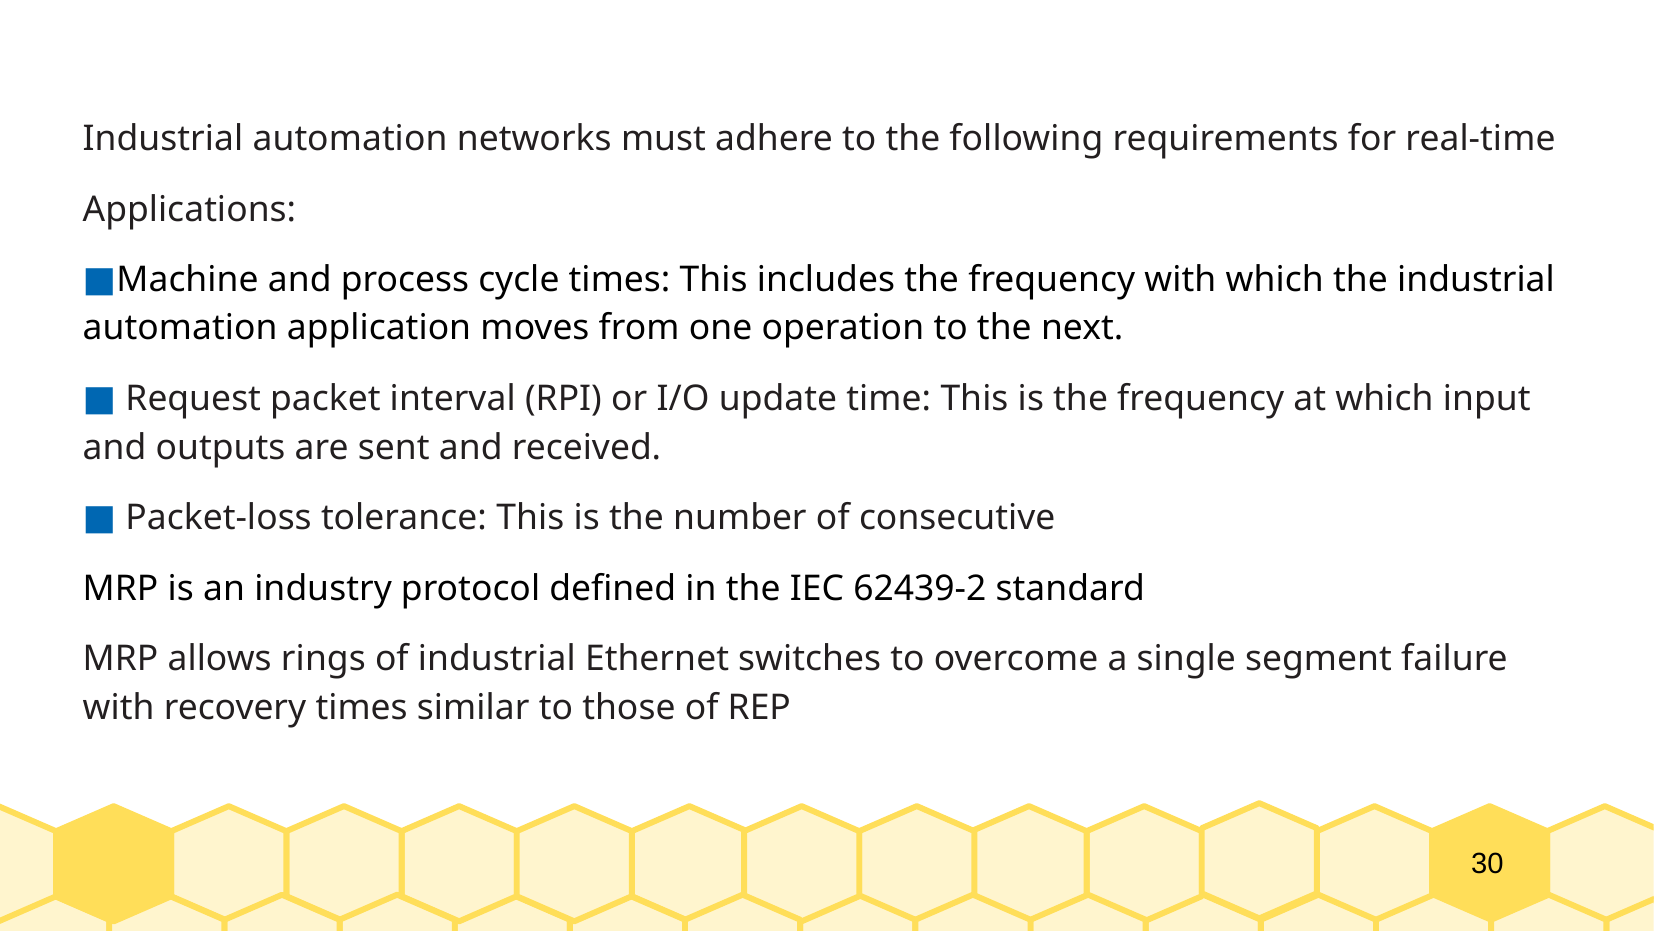

# Industrial automation networks must adhere to the following requirements for real-time
Applications:
■Machine and process cycle times: This includes the frequency with which the industrial automation application moves from one operation to the next.
■ Request packet interval (RPI) or I/O update time: This is the frequency at which input and outputs are sent and received.
■ Packet-loss tolerance: This is the number of consecutive
MRP is an industry protocol defined in the IEC 62439-2 standard
MRP allows rings of industrial Ethernet switches to overcome a single segment failure with recovery times similar to those of REP